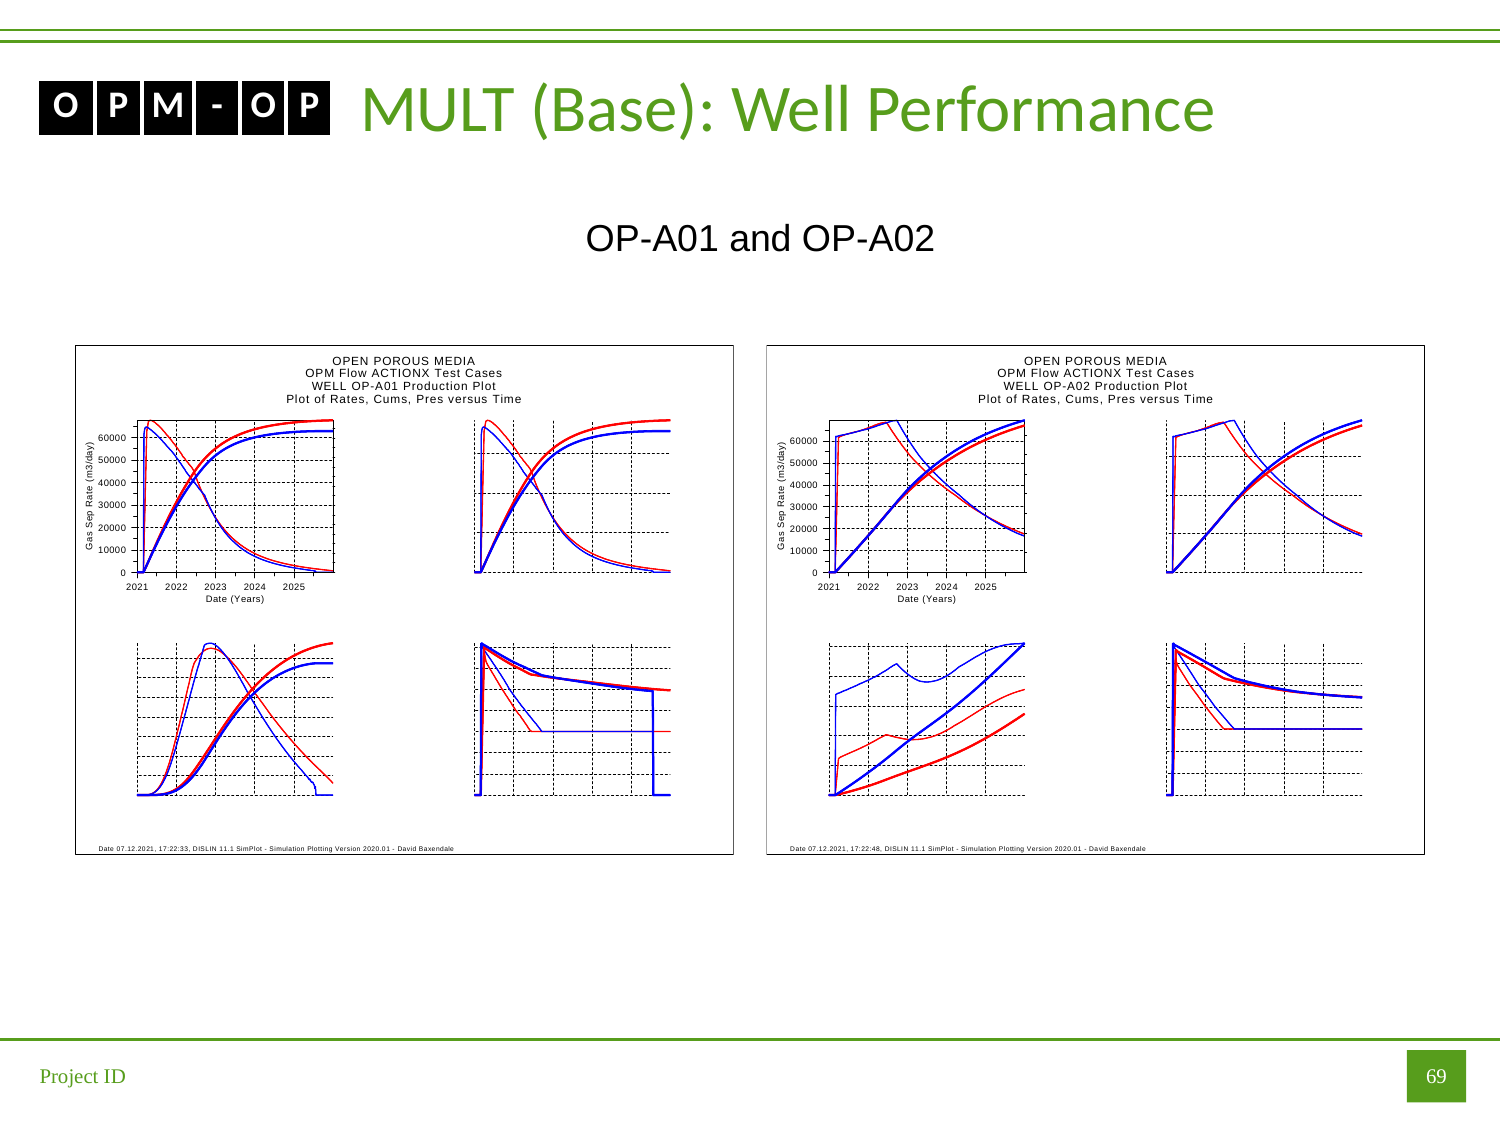

# MULT (Base): Well Performance
OP-A01 and OP-A02
Project ID
69